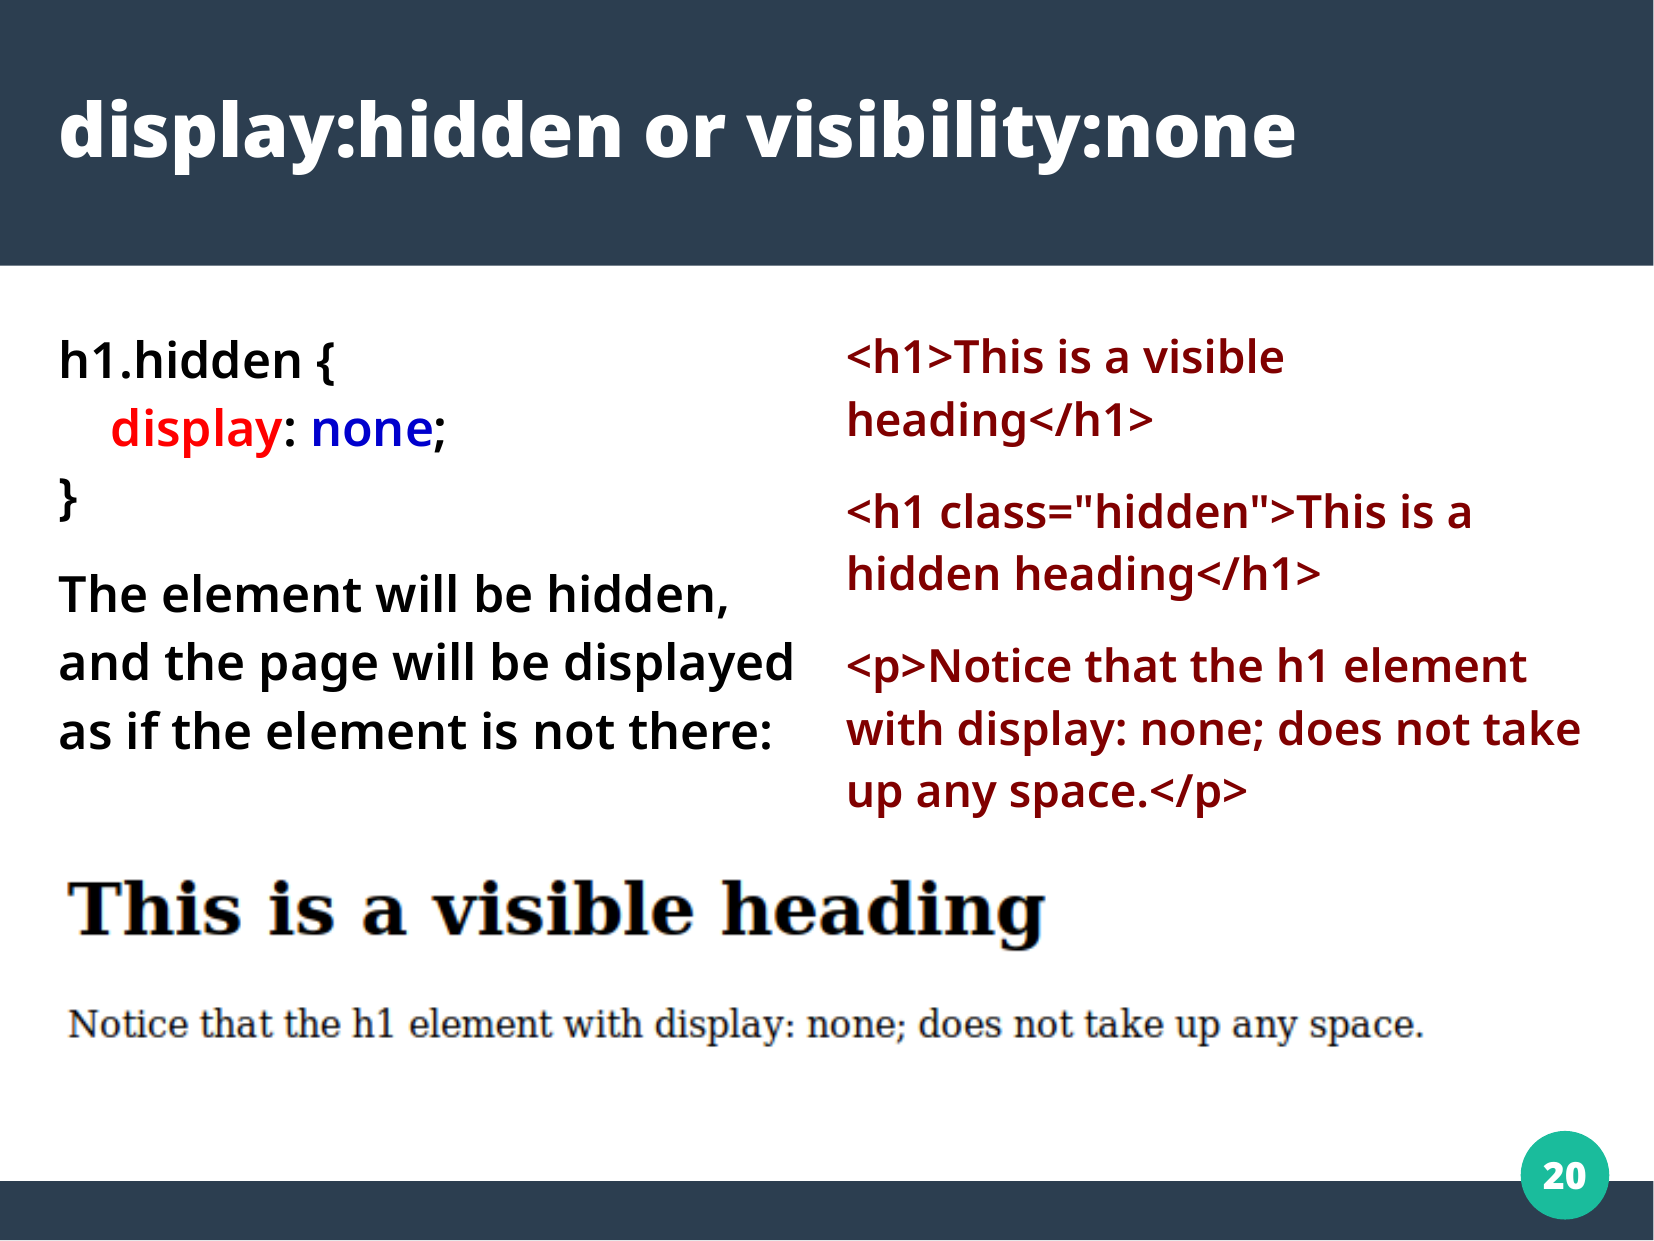

# display:hidden or visibility:none
h1.hidden {
    display: none;
}
The element will be hidden, and the page will be displayed as if the element is not there:
<h1>This is a visible heading</h1>
<h1 class="hidden">This is a hidden heading</h1>
<p>Notice that the h1 element with display: none; does not take up any space.</p>
20